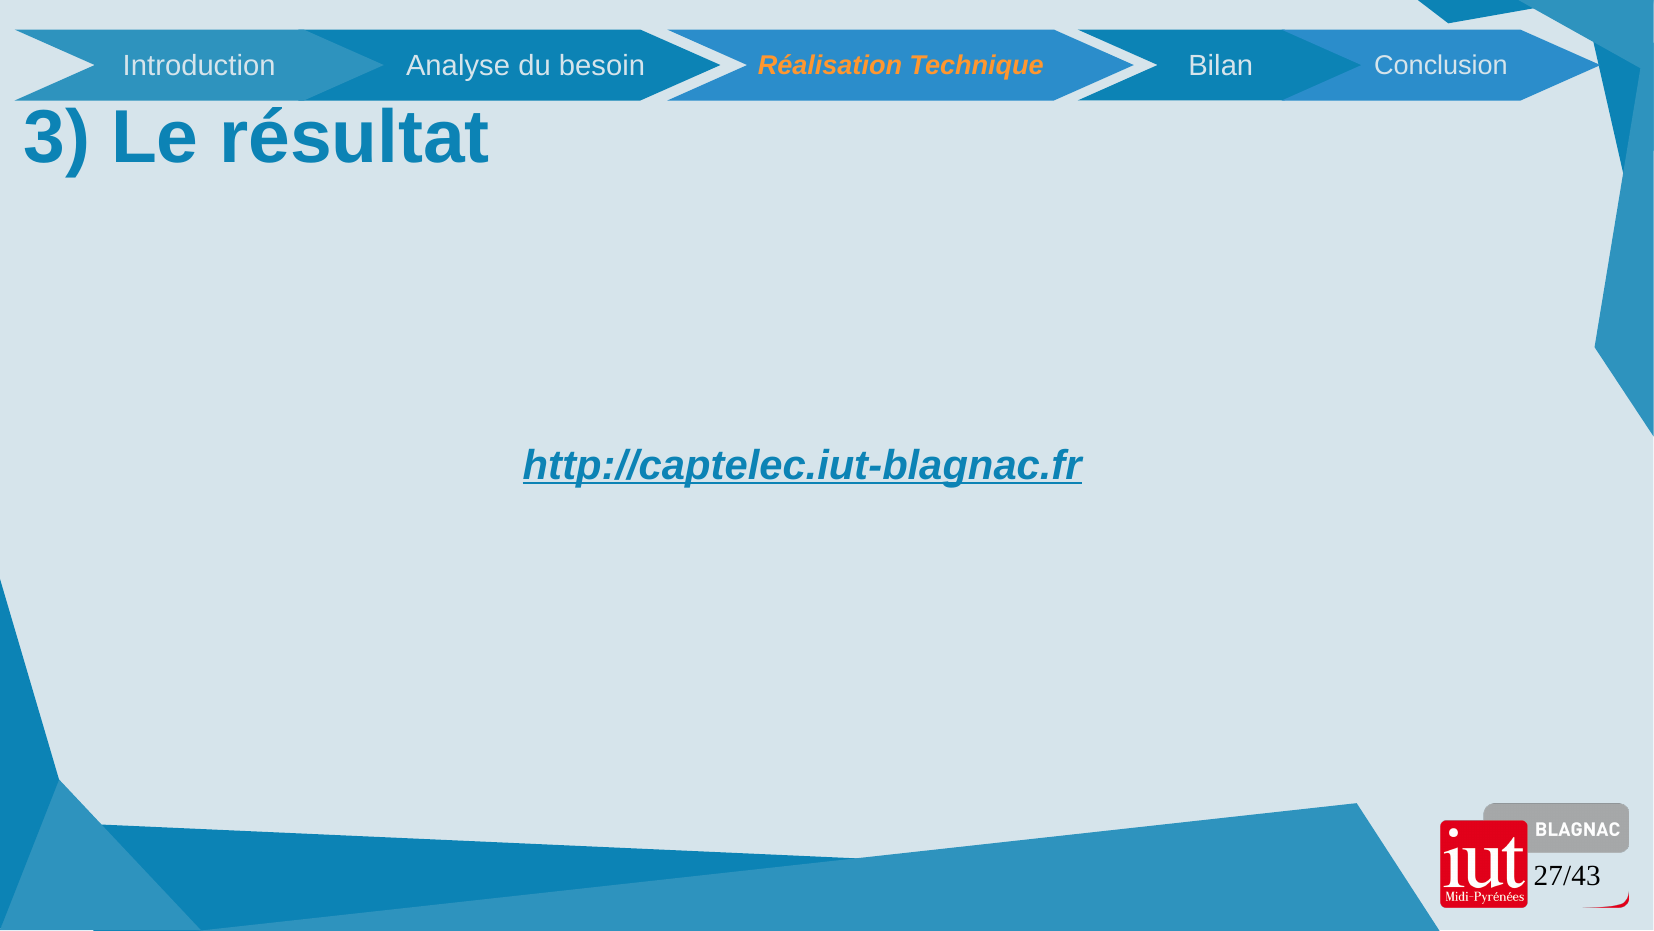

Bilan
Introduction
 Analyse du besoin
Réalisation Technique
Conclusion
# 3) Le résultat
http://captelec.iut-blagnac.fr
27